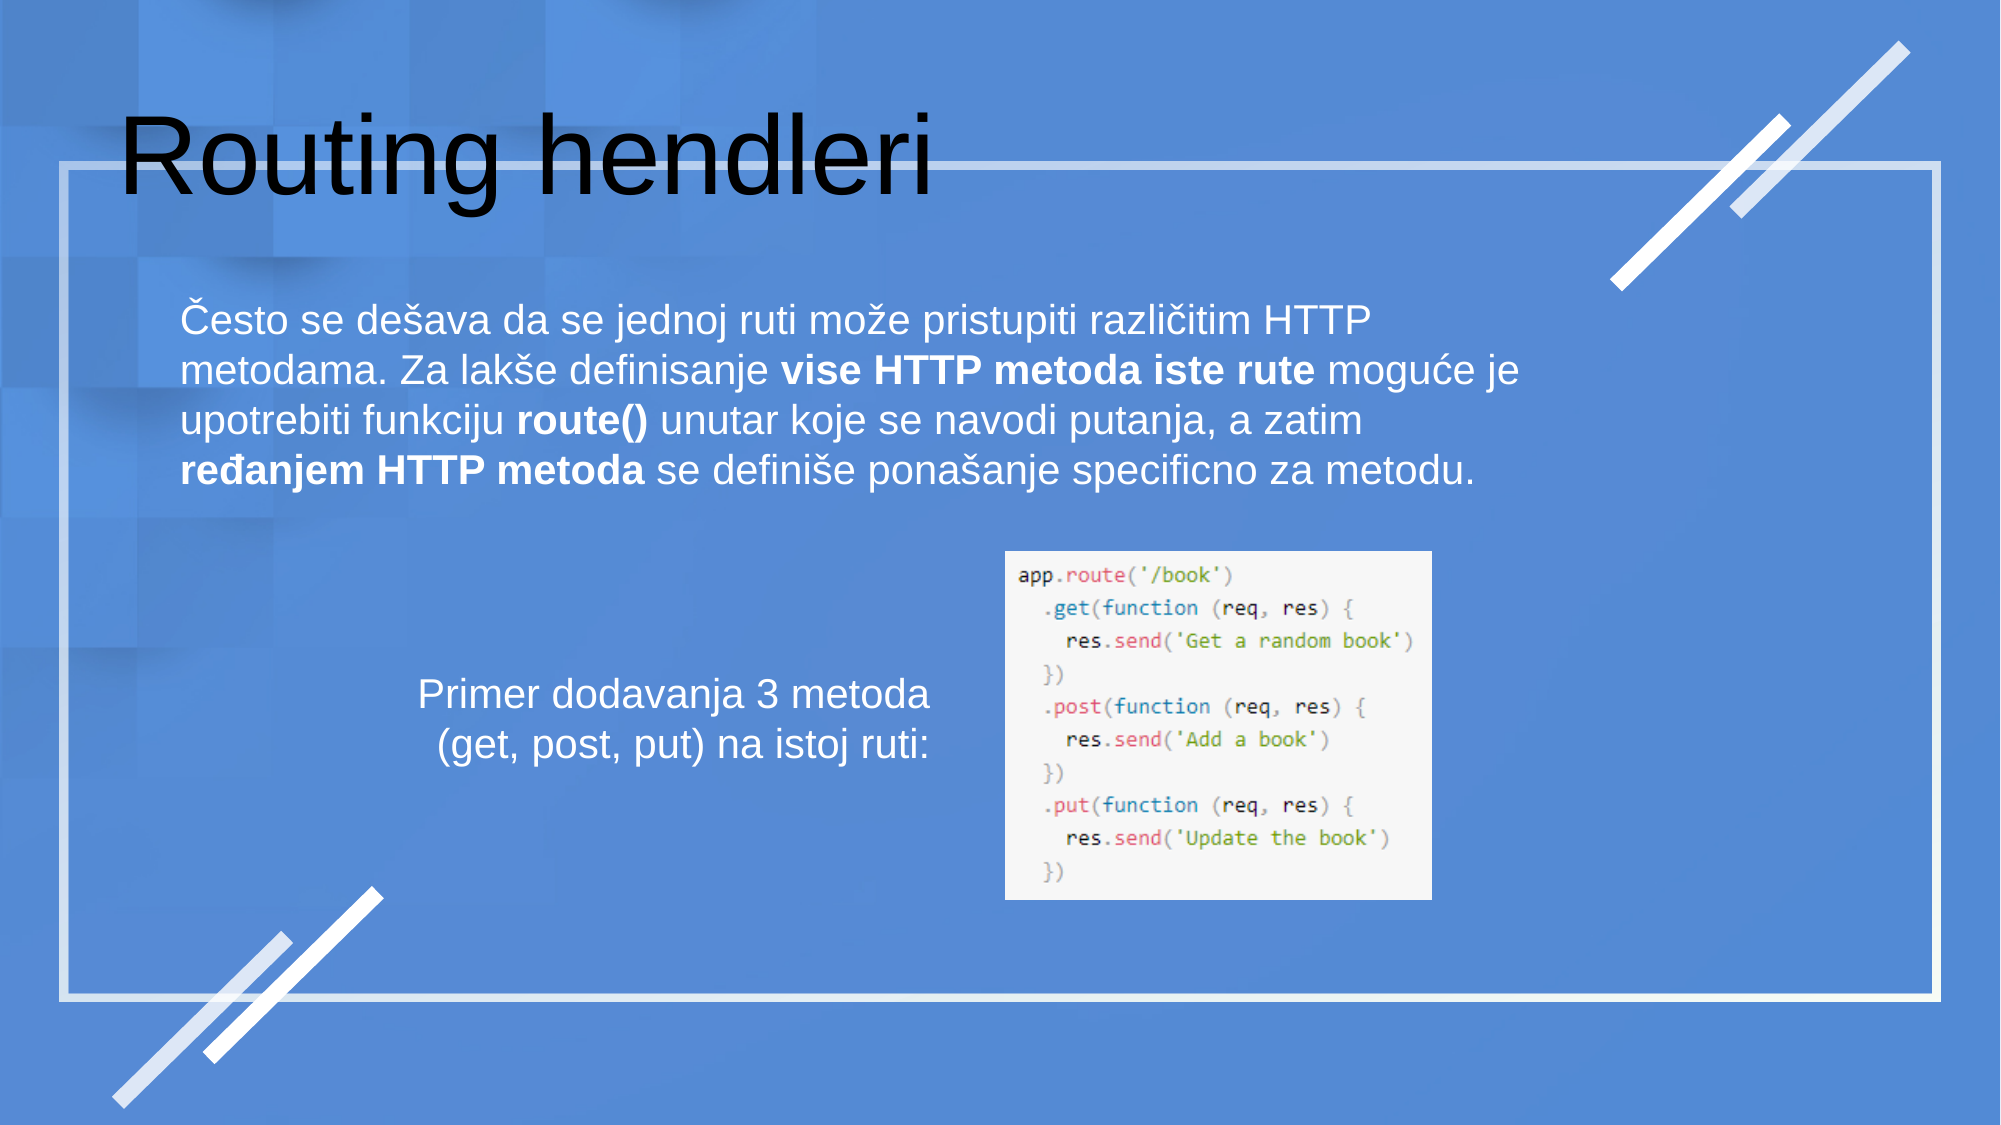

Routing hendleri
Često se dešava da se jednoj ruti može pristupiti različitim HTTP metodama. Za lakše definisanje vise HTTP metoda iste rute moguće je upotrebiti funkciju route() unutar koje se navodi putanja, a zatim ređanjem HTTP metoda se definiše ponašanje specificno za metodu.
Primer dodavanja 3 metoda (get, post, put) na istoj ruti: